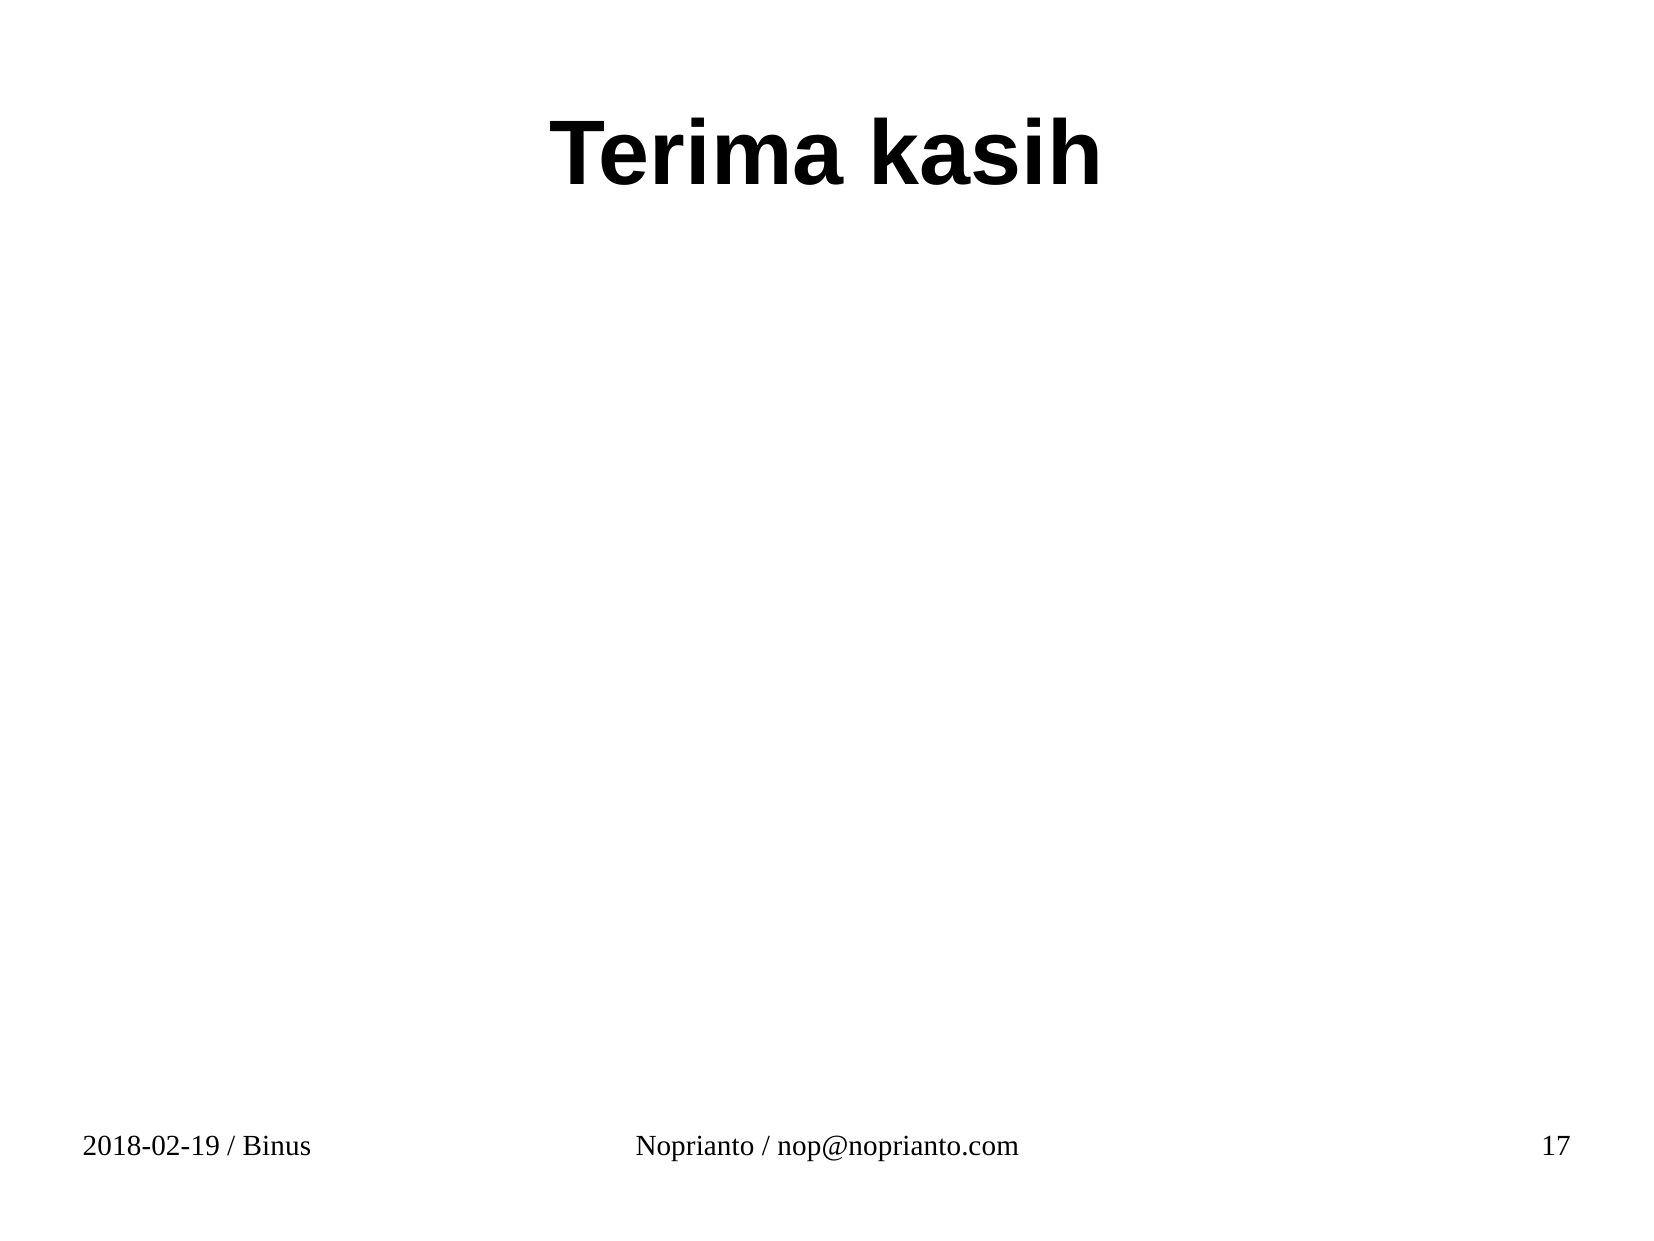

# Terima kasih
2018-02-19 / Binus
Noprianto / nop@noprianto.com
17